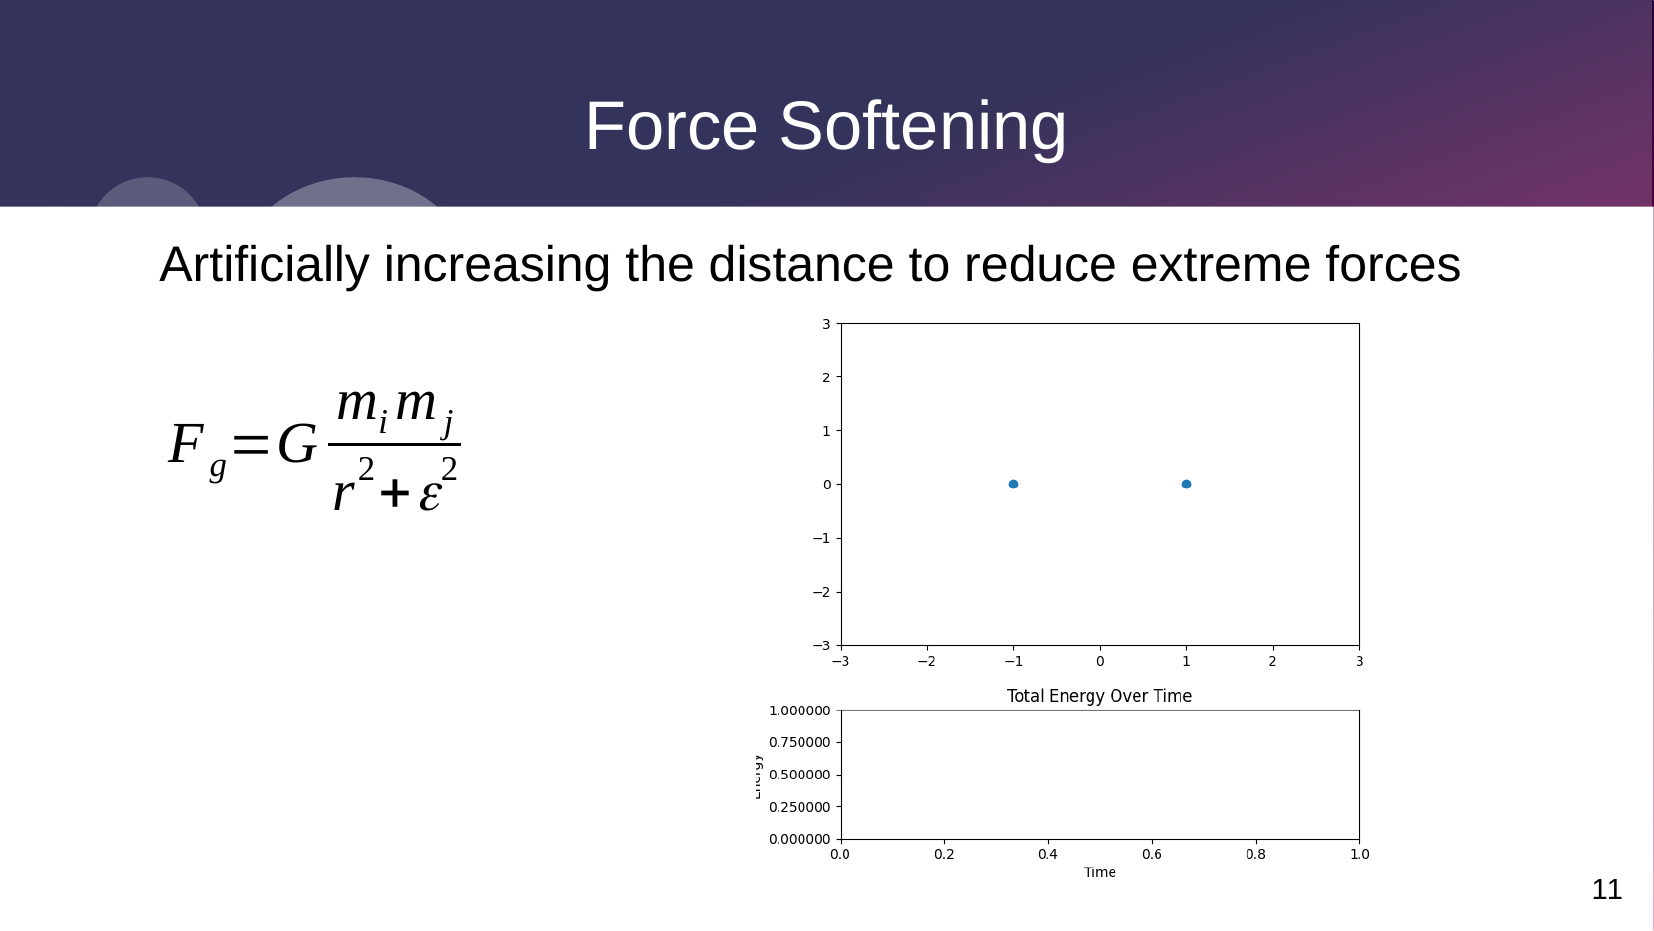

# Force Softening
Artificially increasing the distance to reduce extreme forces